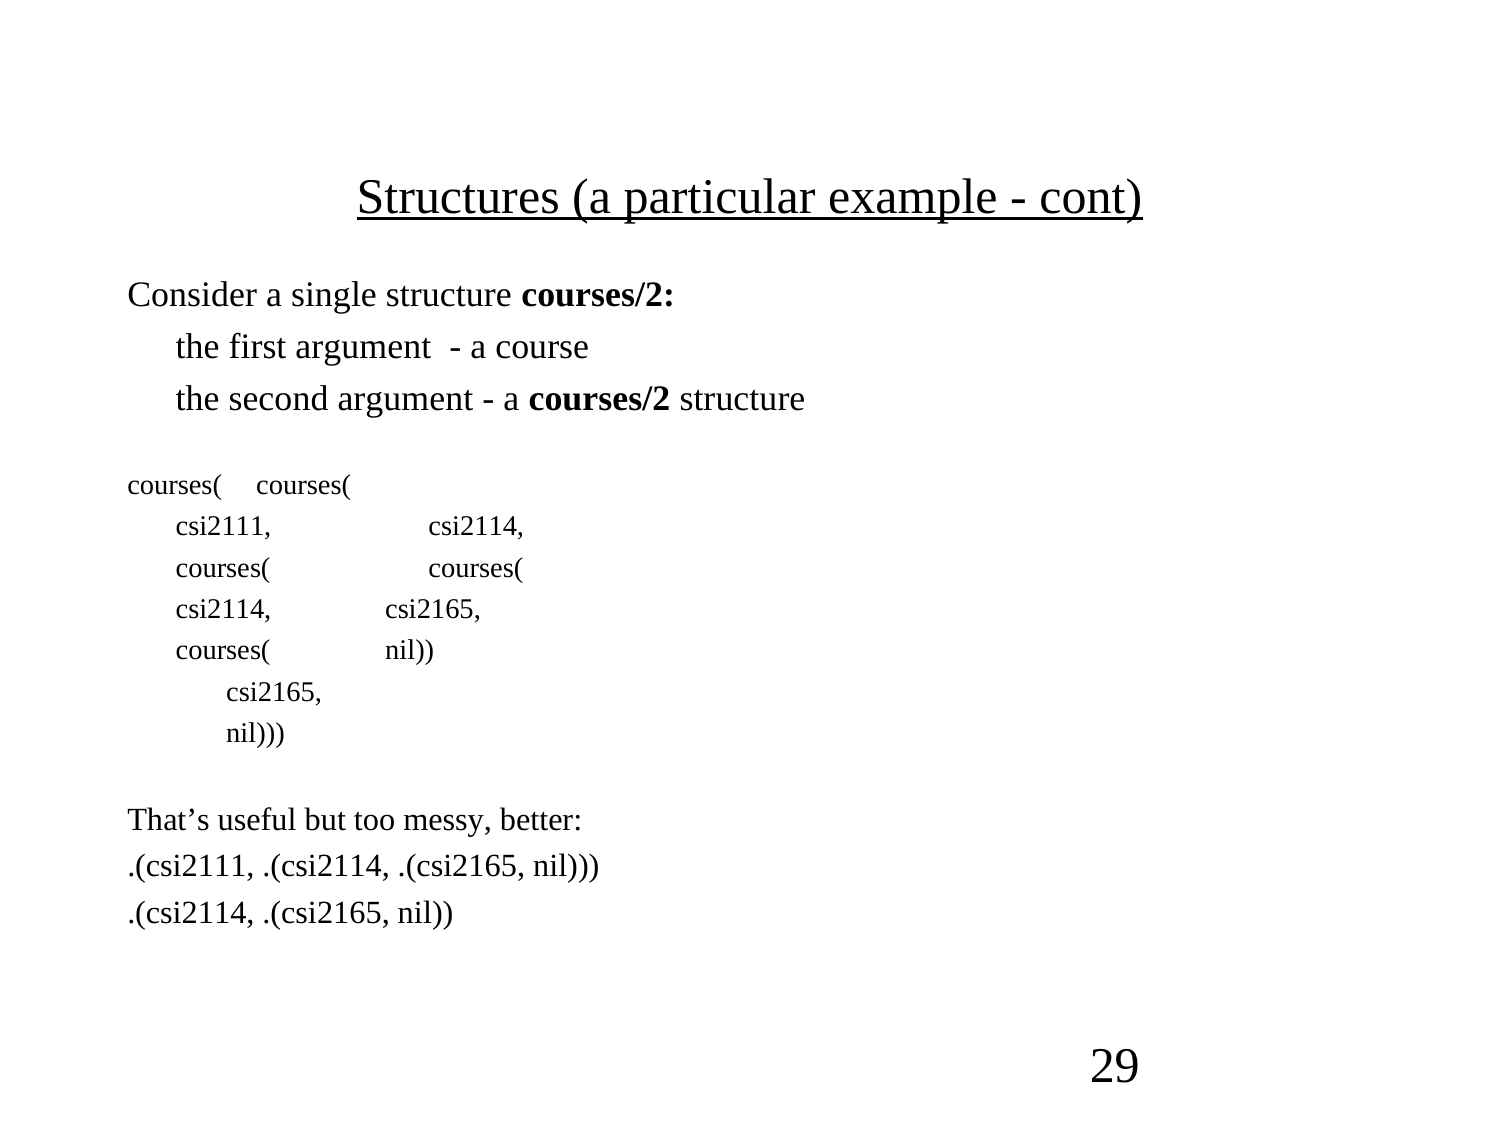

# Structures (a particular example - cont)
Consider a single structure courses/2:
	the first argument - a course
	the second argument - a courses/2 structure
courses( 				courses(
	csi2111,			 csi2114,
	courses(			 courses(
		csi2114,				csi2165,
		courses(				nil))
		 csi2165,
		 nil)))
That’s useful but too messy, better:
.(csi2111, .(csi2114, .(csi2165, nil)))
.(csi2114, .(csi2165, nil))
29